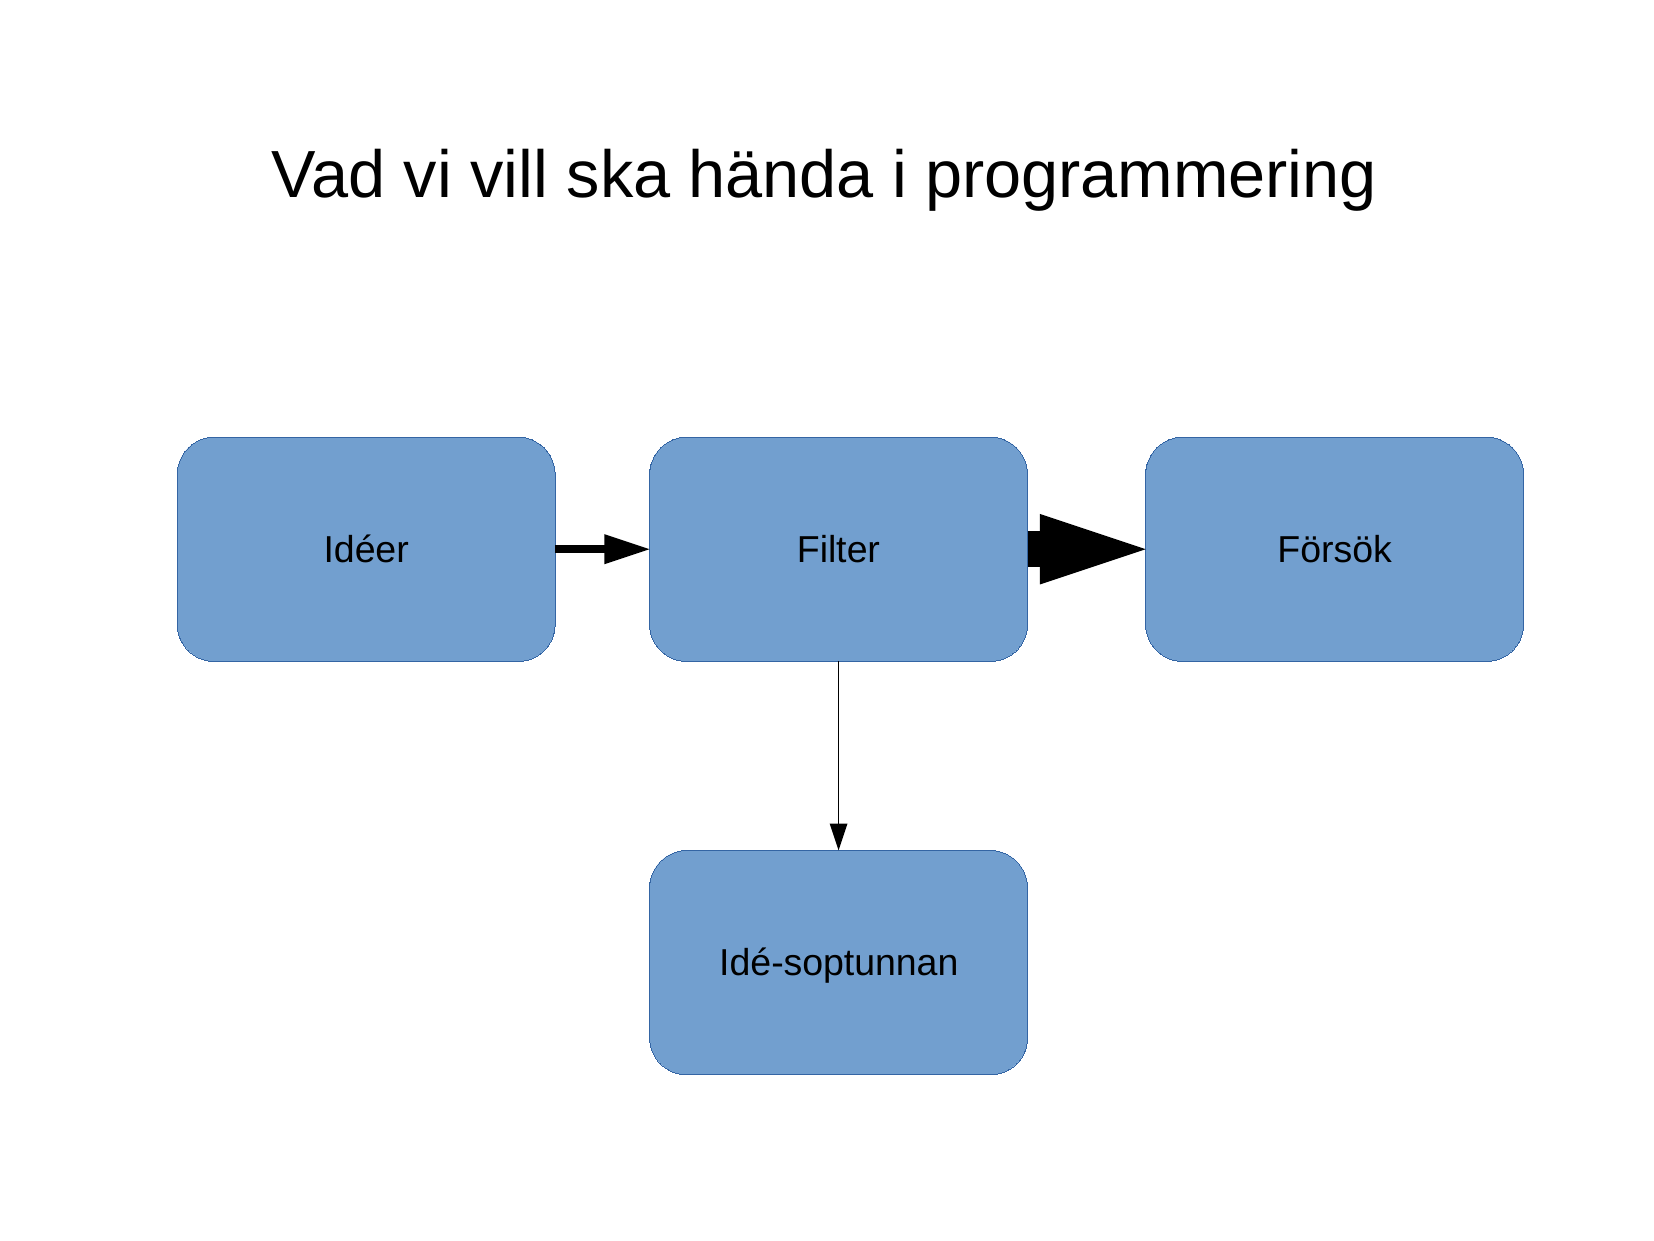

Vad vi vill ska hända i programmering
Idéer
Filter
Försök
Idé-soptunnan